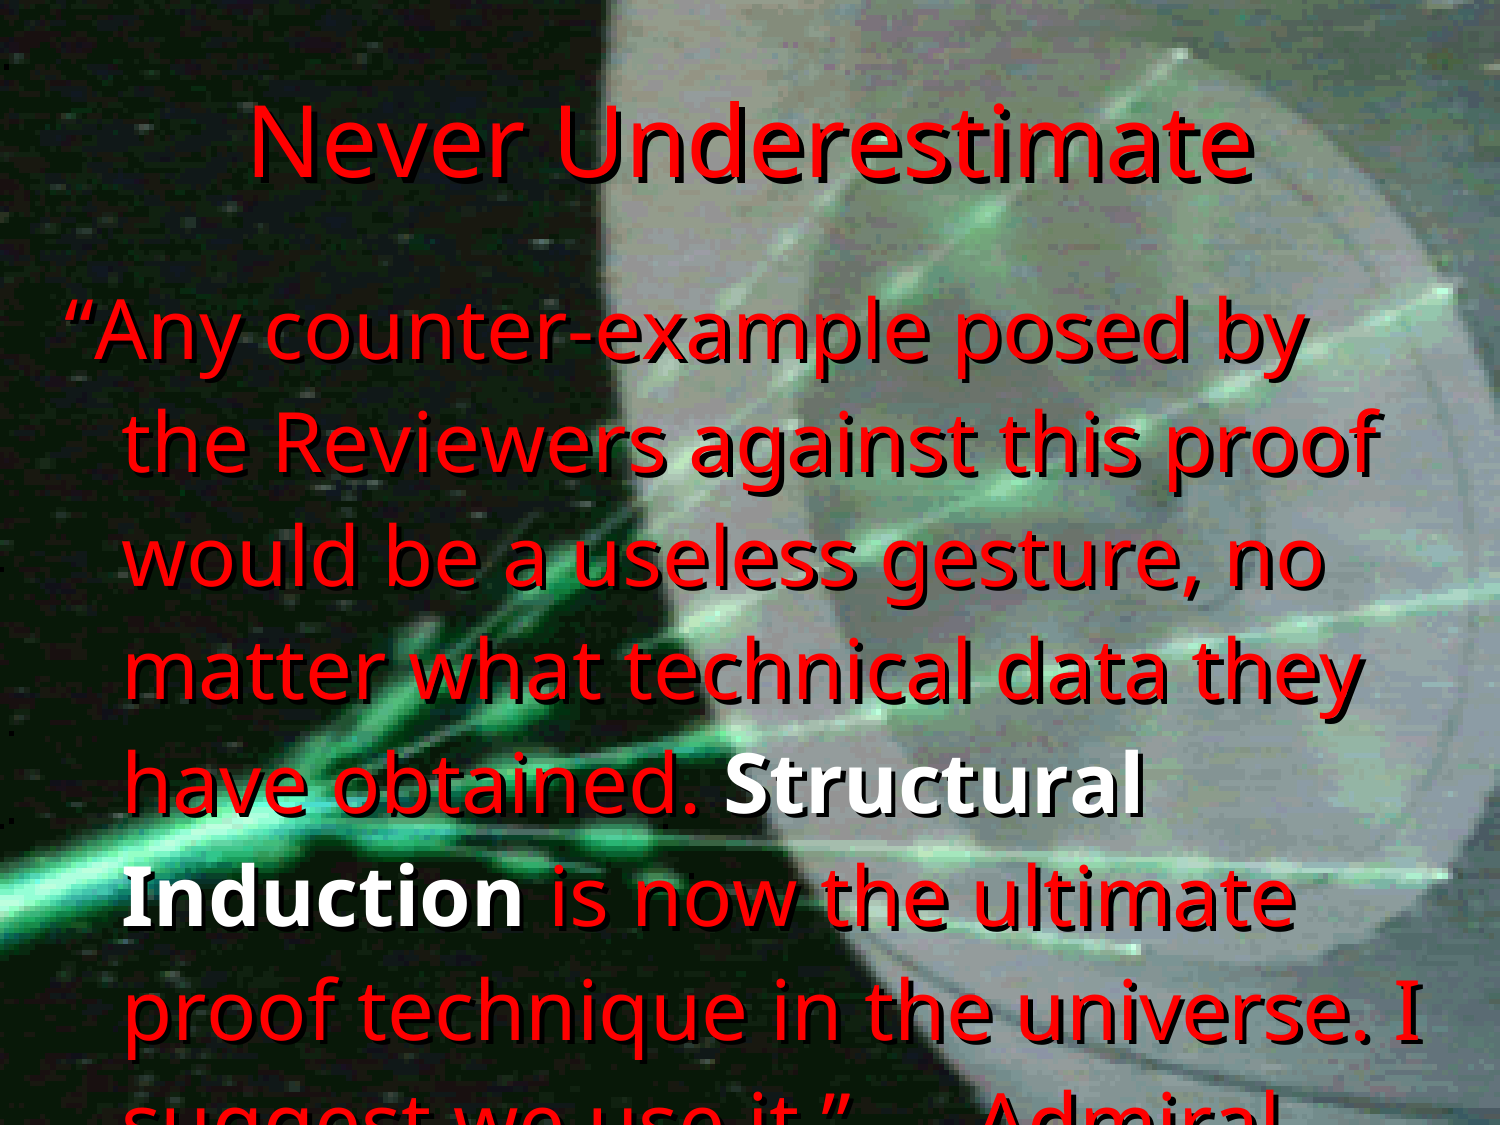

# Never Underestimate
“Any counter-example posed by the Reviewers against this proof would be a useless gesture, no matter what technical data they have obtained. Structural Induction is now the ultimate proof technique in the universe. I suggest we use it.” --- Admiral Motti, A New Hope
9